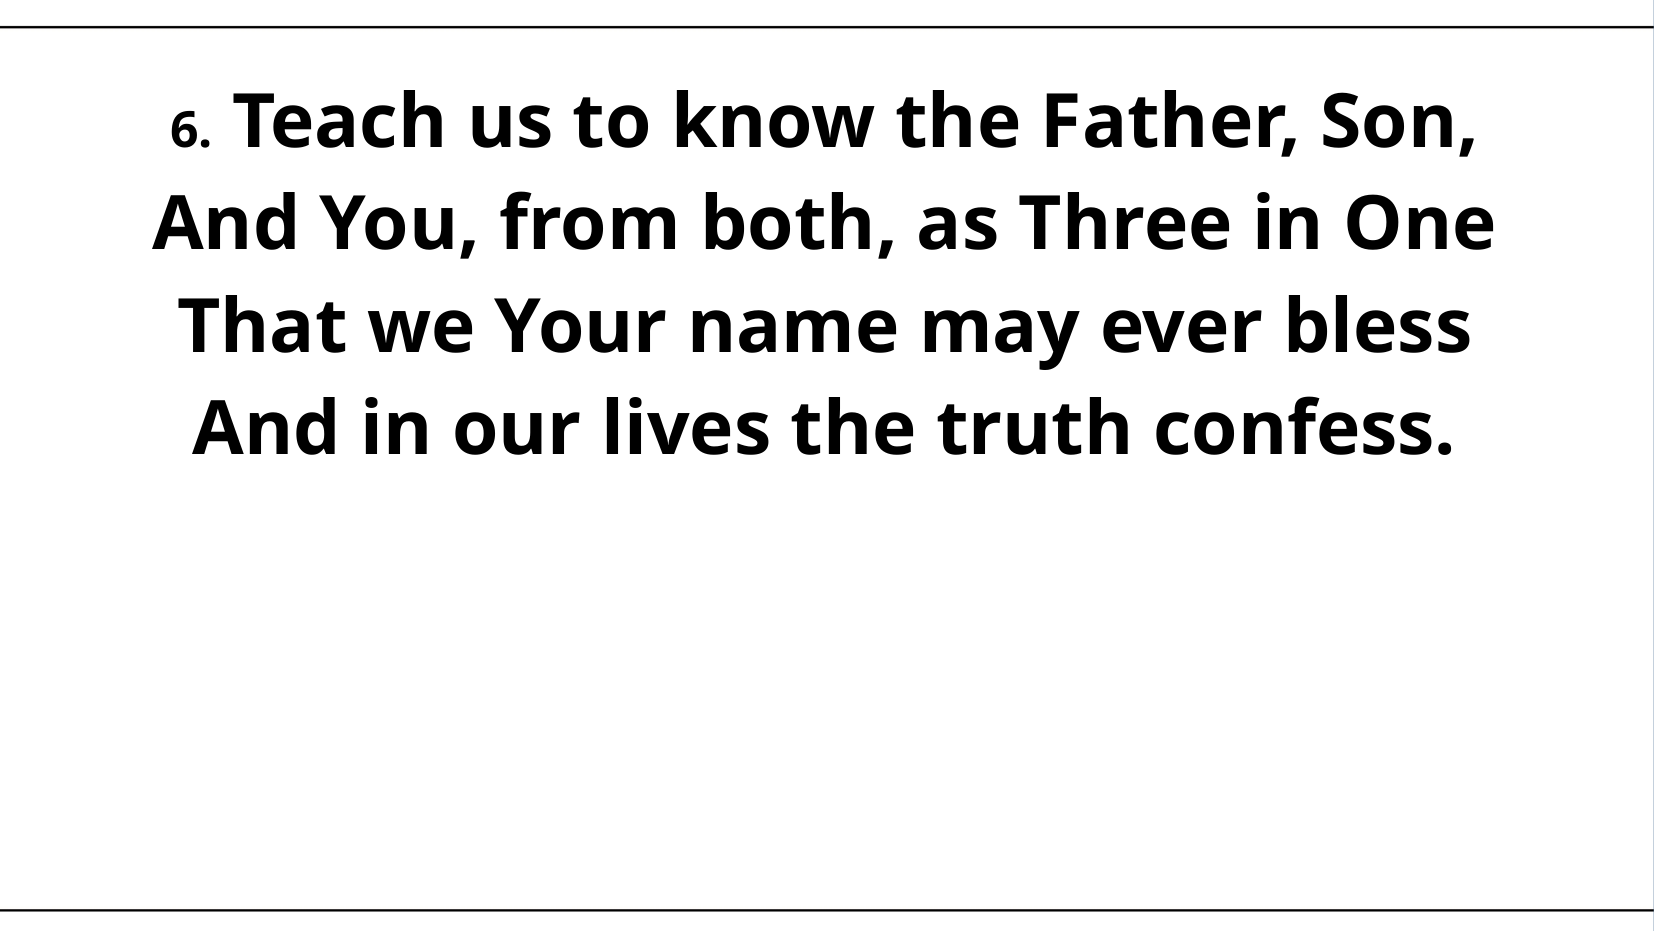

6. Teach us to know the Father, Son,
And You, from both, as Three in One
That we Your name may ever bless
And in our lives the truth confess.